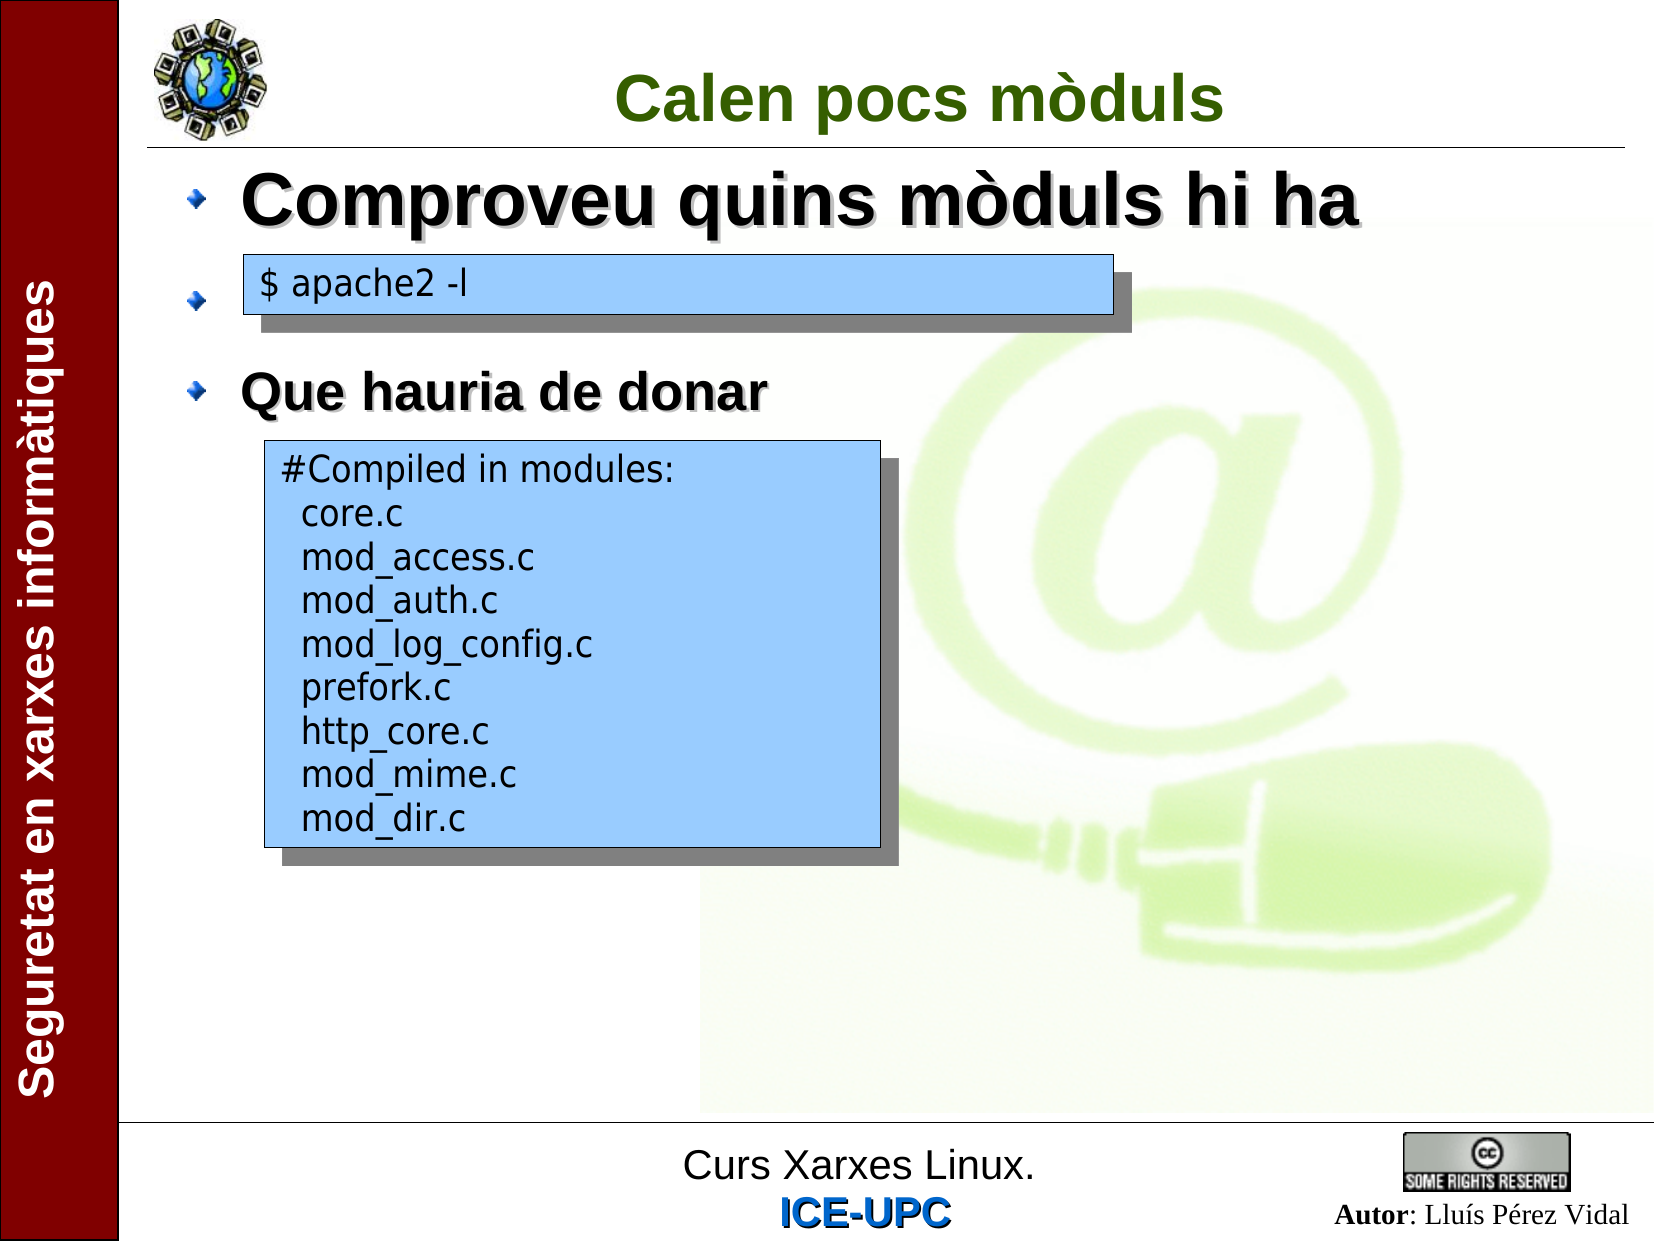

# Calen pocs mòduls
Comproveu quins mòduls hi ha
Que hauria de donar
$ apache2 -l
#Compiled in modules:
 core.c
 mod_access.c
 mod_auth.c
 mod_log_config.c
 prefork.c
 http_core.c
 mod_mime.c
 mod_dir.c